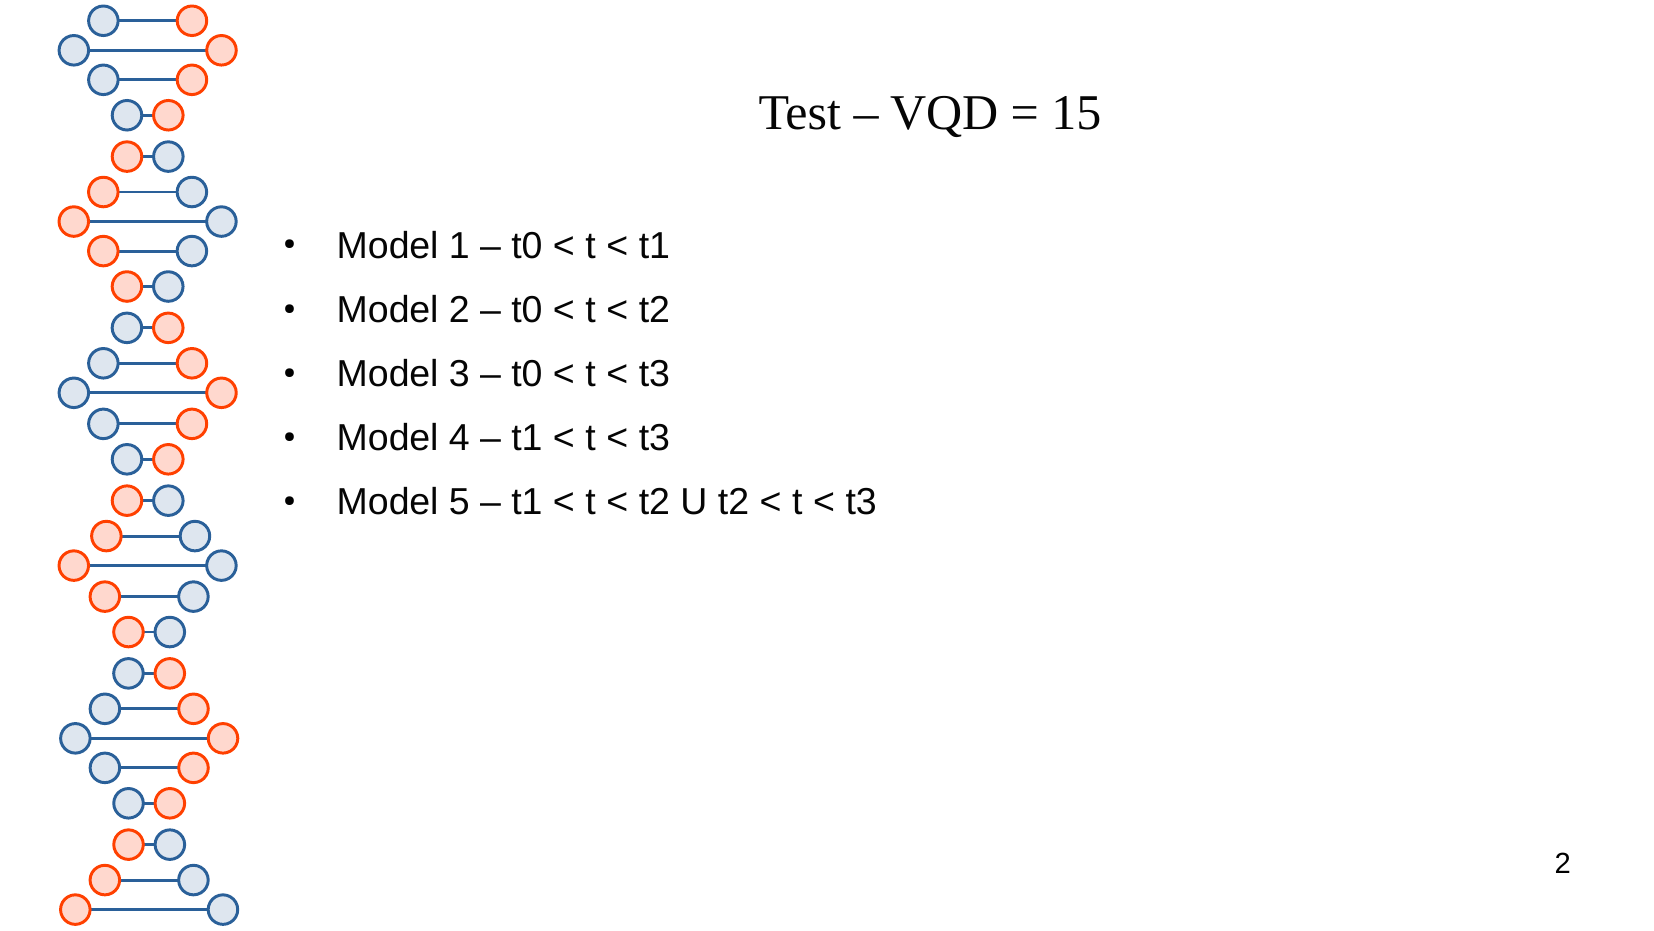

# Test – VQD = 15
Model 1 – t0 < t < t1
Model 2 – t0 < t < t2
Model 3 – t0 < t < t3
Model 4 – t1 < t < t3
Model 5 – t1 < t < t2 U t2 < t < t3
2